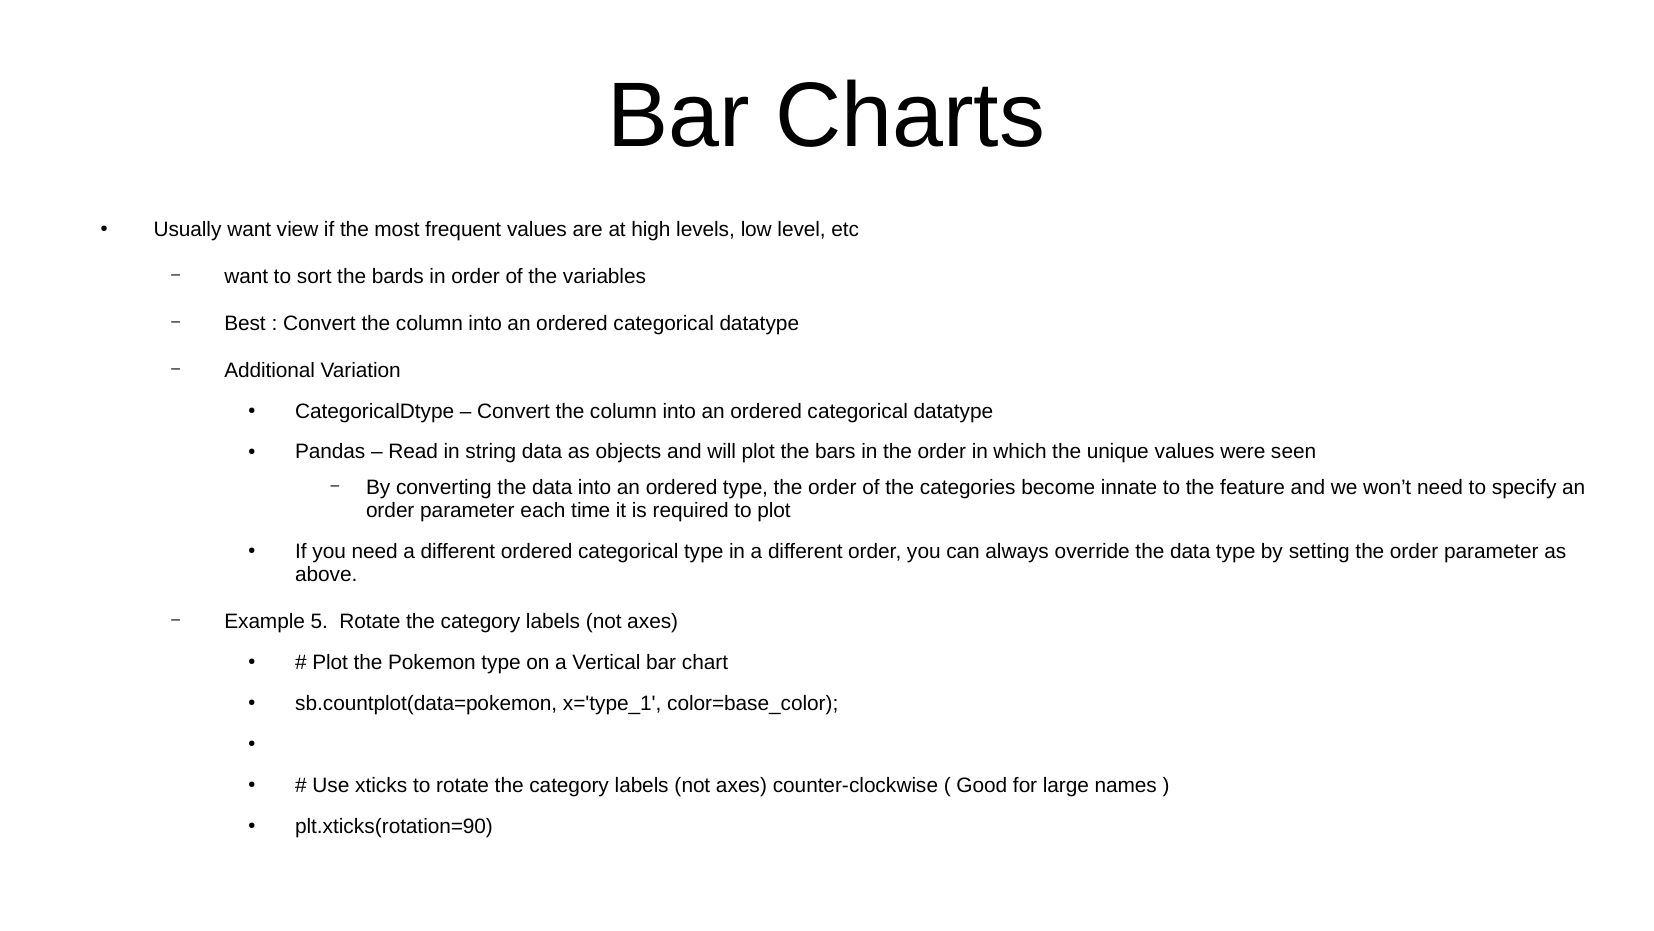

# Bar Charts
Usually want view if the most frequent values are at high levels, low level, etc
want to sort the bards in order of the variables
Best : Convert the column into an ordered categorical datatype
Additional Variation
CategoricalDtype – Convert the column into an ordered categorical datatype
Pandas – Read in string data as objects and will plot the bars in the order in which the unique values were seen
By converting the data into an ordered type, the order of the categories become innate to the feature and we won’t need to specify an order parameter each time it is required to plot
If you need a different ordered categorical type in a different order, you can always override the data type by setting the order parameter as above.
Example 5. Rotate the category labels (not axes)
# Plot the Pokemon type on a Vertical bar chart
sb.countplot(data=pokemon, x='type_1', color=base_color);
# Use xticks to rotate the category labels (not axes) counter-clockwise ( Good for large names )
plt.xticks(rotation=90)